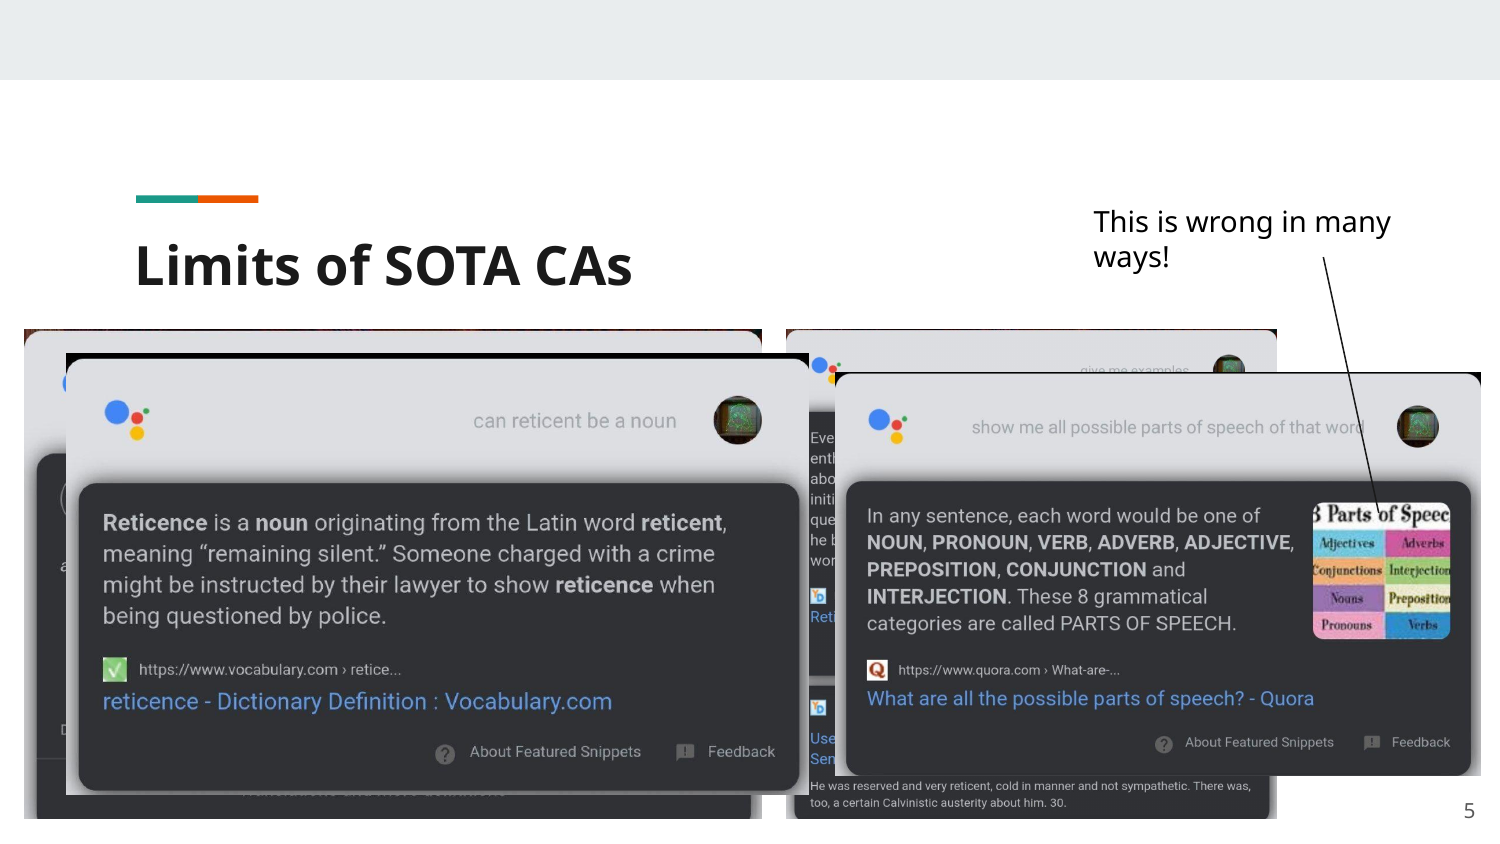

This is wrong in many ways!
# Limits of SOTA CAs